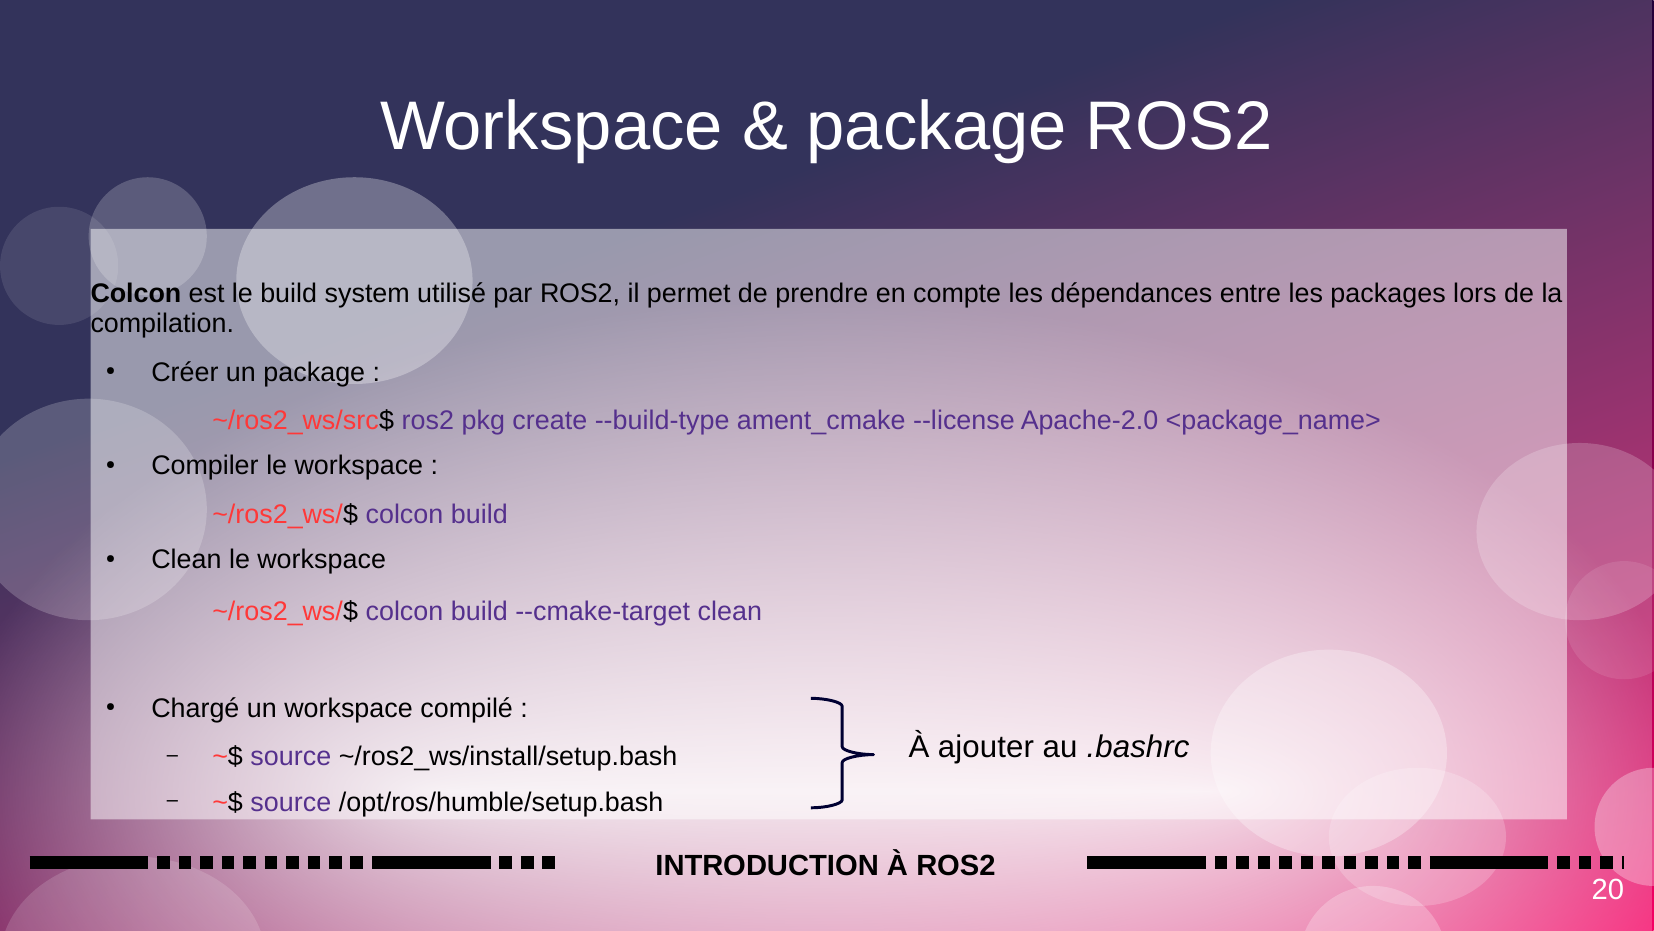

# Workspace & package ROS2
Colcon est le build system utilisé par ROS2, il permet de prendre en compte les dépendances entre les packages lors de la compilation.
Créer un package :
~/ros2_ws/src$ ros2 pkg create --build-type ament_cmake --license Apache-2.0 <package_name>
Compiler le workspace :
~/ros2_ws/$ colcon build
Clean le workspace
~/ros2_ws/$ colcon build --cmake-target clean
Chargé un workspace compilé :
~$ source ~/ros2_ws/install/setup.bash
~$ source /opt/ros/humble/setup.bash
À ajouter au .bashrc